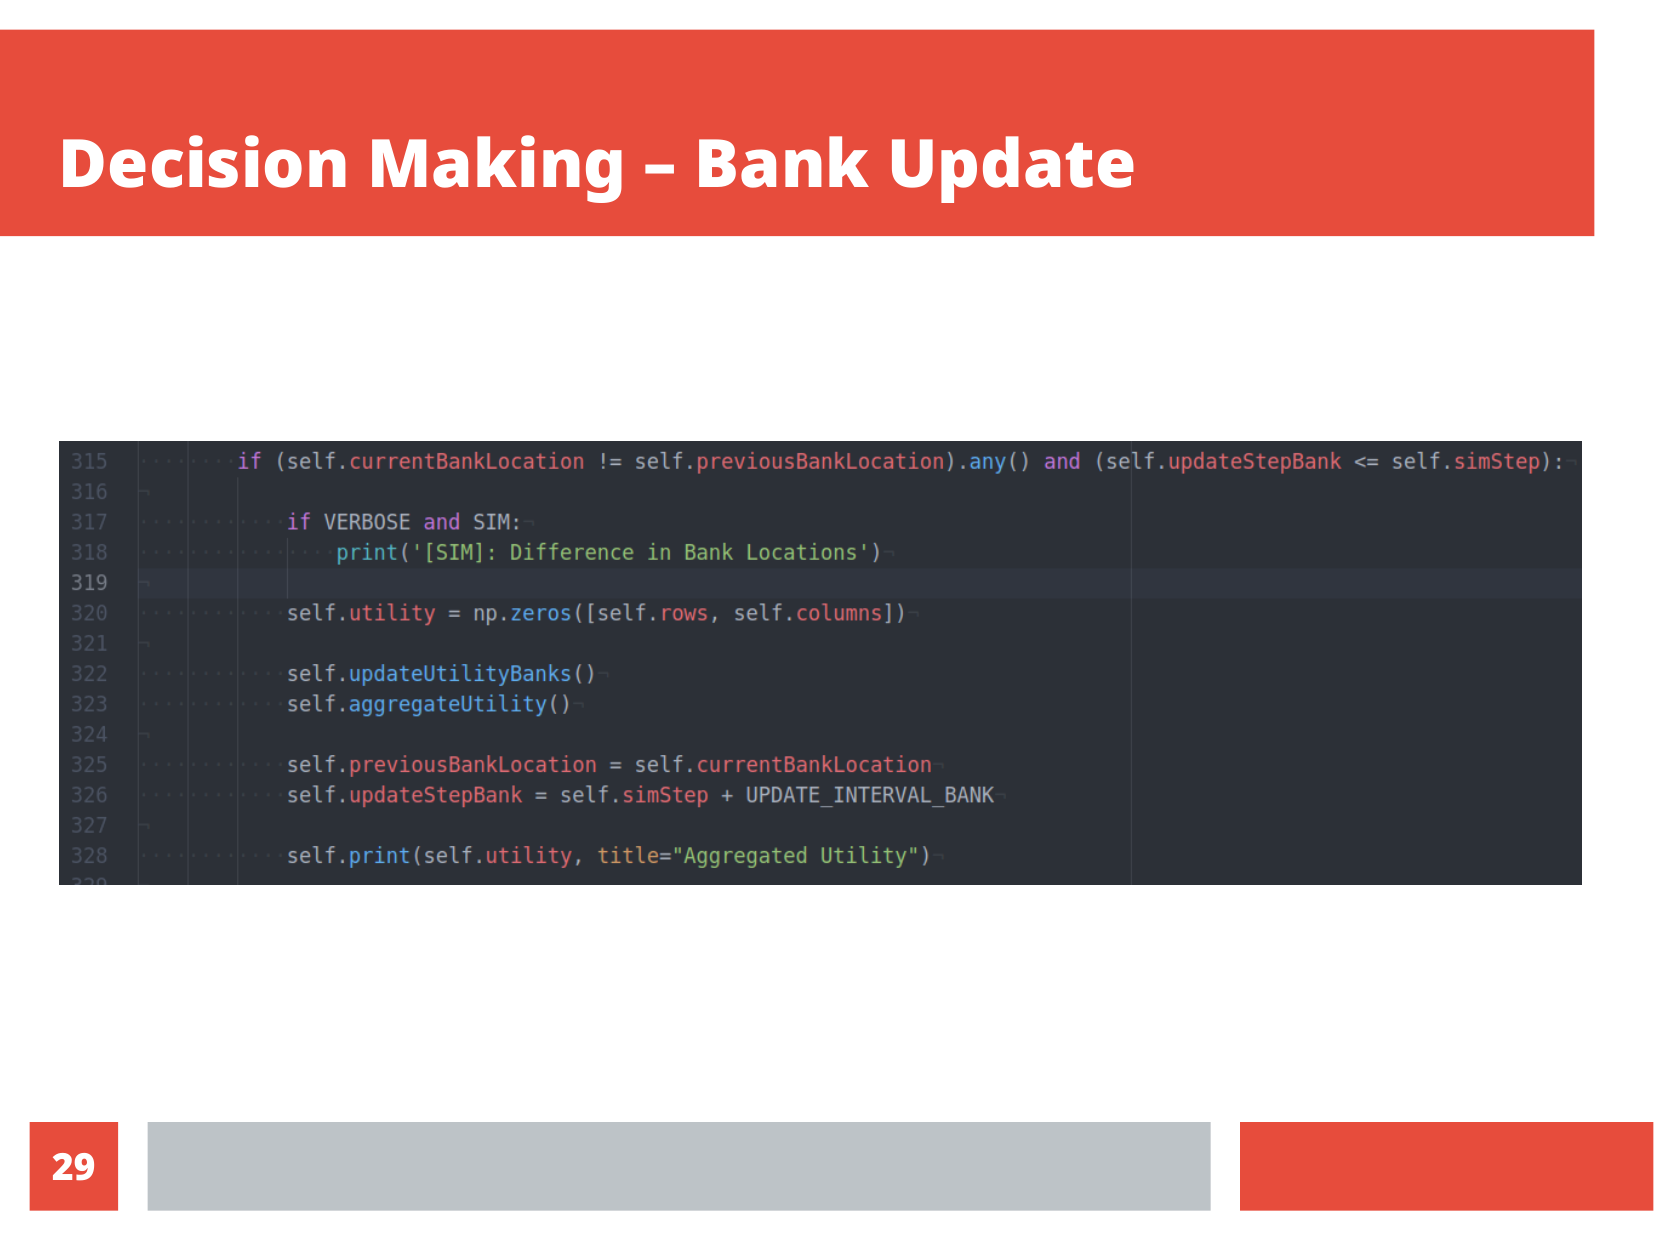

# Decision Making – Bank Update
29